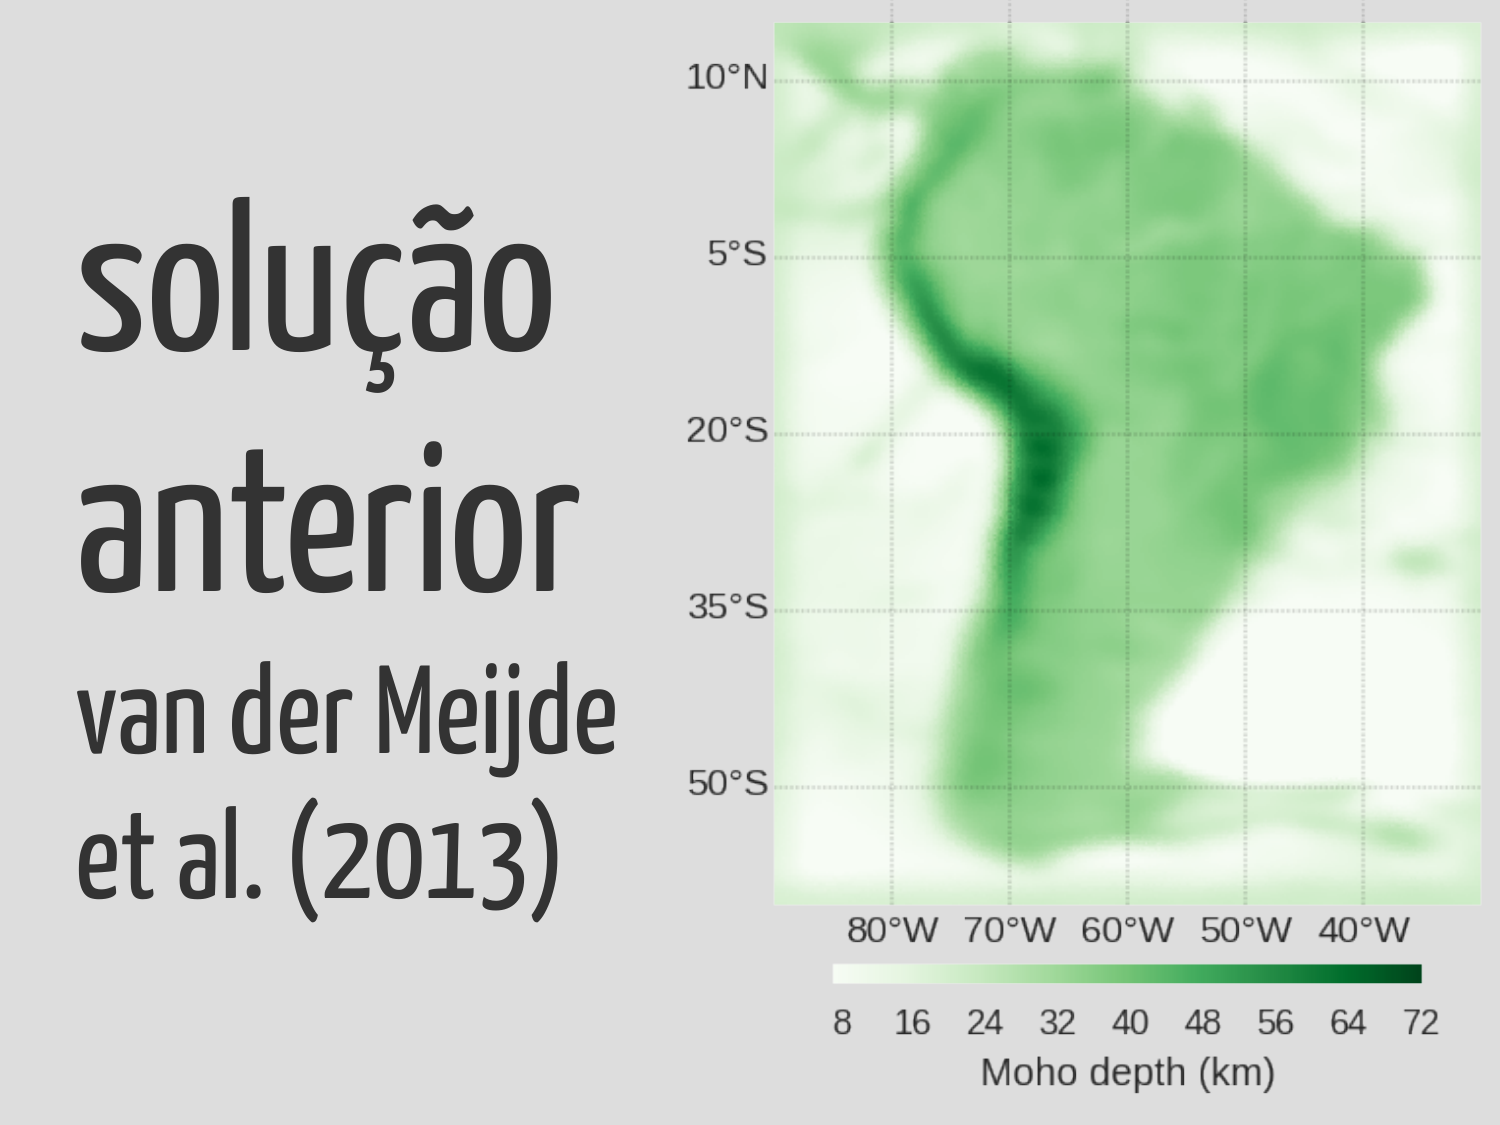

# solução anterior van der Meijde et al. (2013)